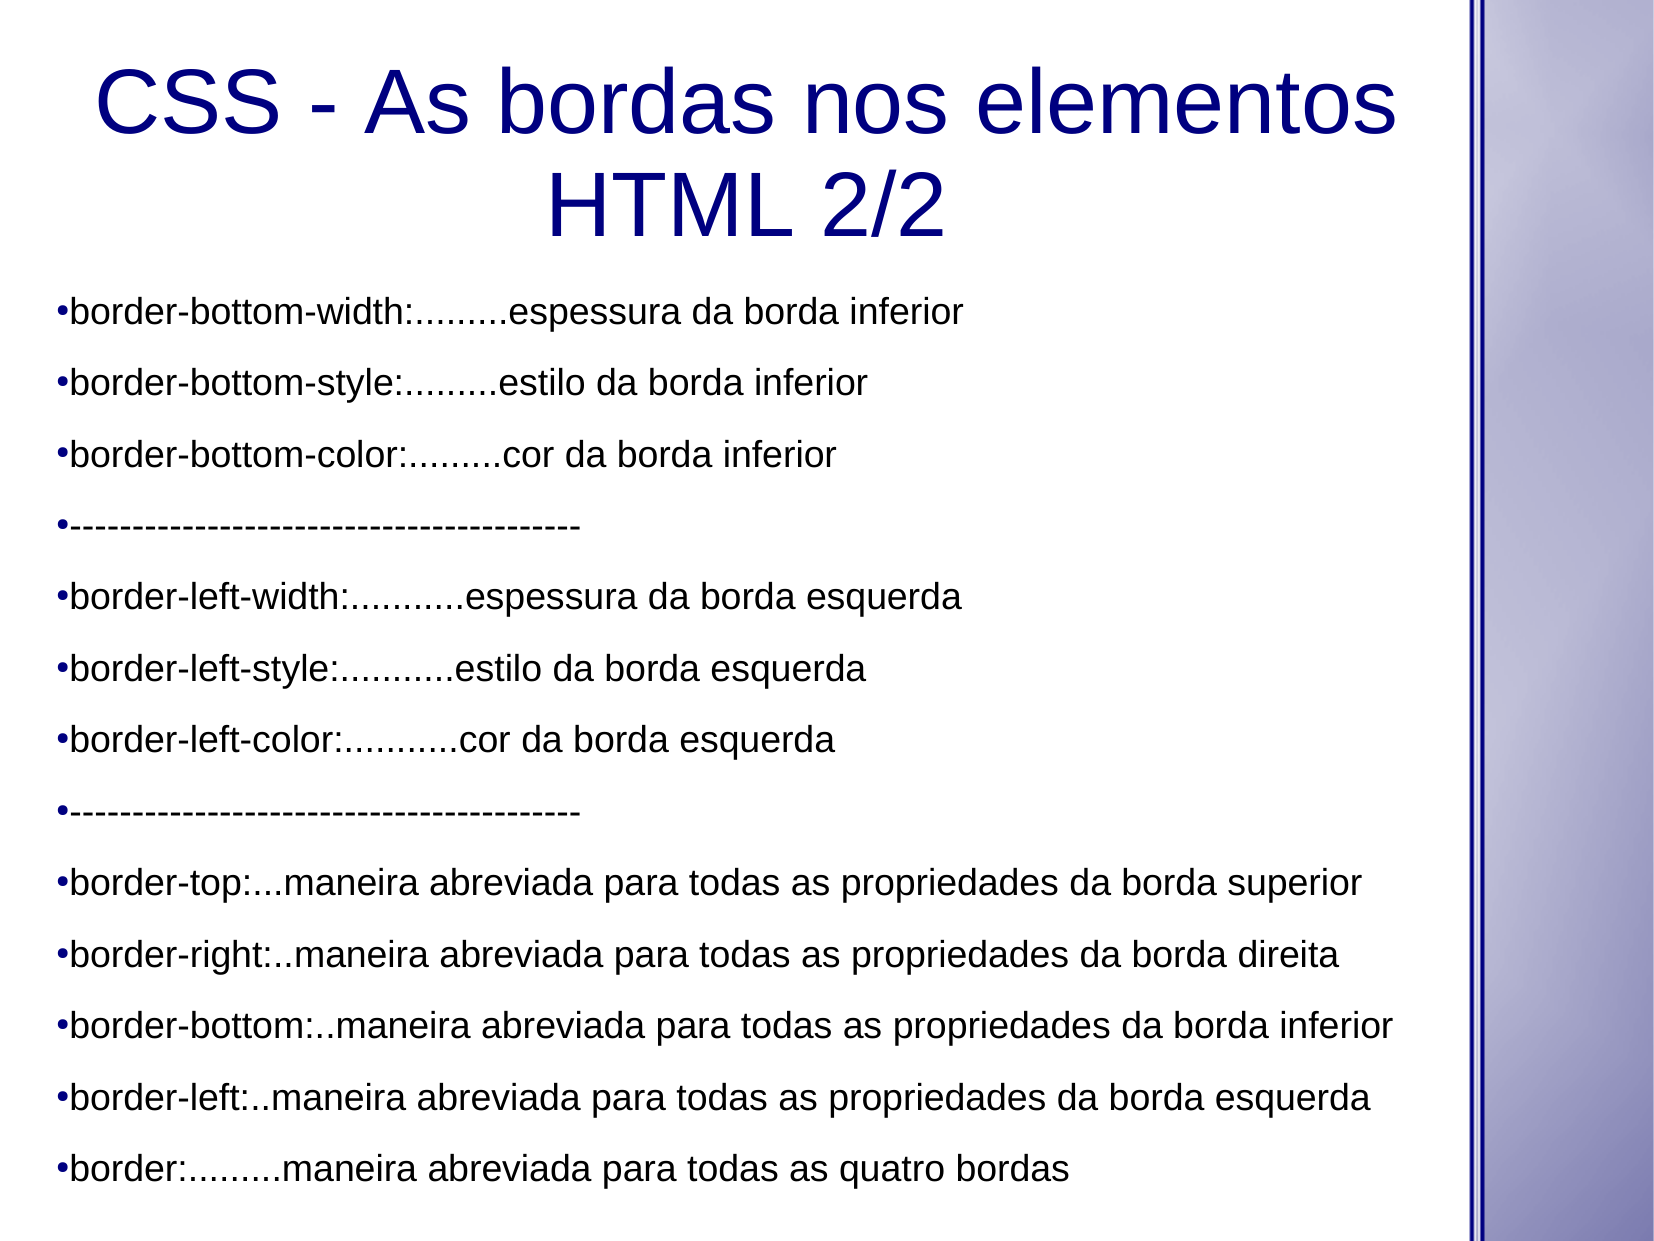

# CSS - As bordas nos elementos HTML 2/2
border-bottom-width:.........espessura da borda inferior
border-bottom-style:.........estilo da borda inferior
border-bottom-color:.........cor da borda inferior
-----------------------------------------
border-left-width:...........espessura da borda esquerda
border-left-style:...........estilo da borda esquerda
border-left-color:...........cor da borda esquerda
-----------------------------------------
border-top:...maneira abreviada para todas as propriedades da borda superior
border-right:..maneira abreviada para todas as propriedades da borda direita
border-bottom:..maneira abreviada para todas as propriedades da borda inferior
border-left:..maneira abreviada para todas as propriedades da borda esquerda
border:.........maneira abreviada para todas as quatro bordas